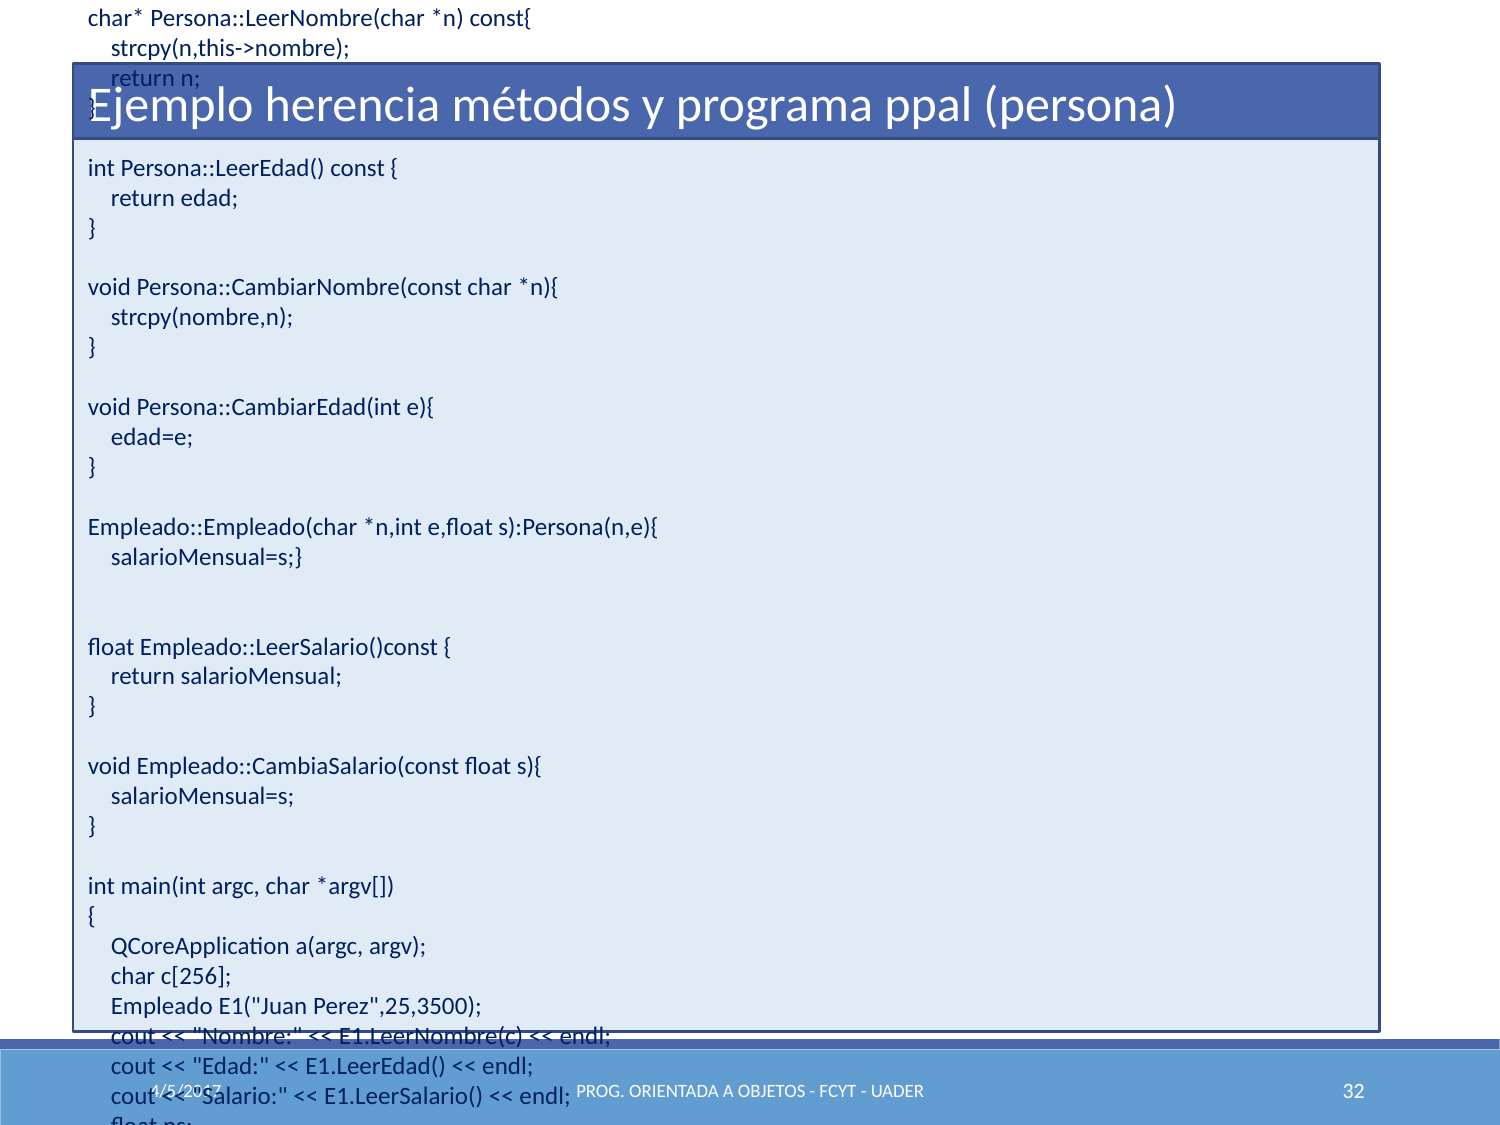

Ejemplo herencia métodos y programa ppal (persona)
Persona::Persona(char *n, int e){
 strcpy(nombre,n);
 edad=e;
}
char* Persona::LeerNombre(char *n) const{
 strcpy(n,this->nombre);
 return n;
}
int Persona::LeerEdad() const {
 return edad;
}
void Persona::CambiarNombre(const char *n){
 strcpy(nombre,n);
}
void Persona::CambiarEdad(int e){
 edad=e;
}
Empleado::Empleado(char *n,int e,float s):Persona(n,e){
 salarioMensual=s;}
float Empleado::LeerSalario()const {
 return salarioMensual;
}
void Empleado::CambiaSalario(const float s){
 salarioMensual=s;
}
int main(int argc, char *argv[])
{
 QCoreApplication a(argc, argv);
 char c[256];
 Empleado E1("Juan Perez",25,3500);
 cout << "Nombre:" << E1.LeerNombre(c) << endl;
 cout << "Edad:" << E1.LeerEdad() << endl;
 cout << "Salario:" << E1.LeerSalario() << endl;
 float ns;
 ns=E1.LeerSalario()*1.18;
 E1.CambiaSalario(ns);
 cout << "Salario:" << E1.LeerSalario() << endl;
 return a.exec();
}
4/5/2017
Prog. Orientada a Objetos - FCyT - UADER